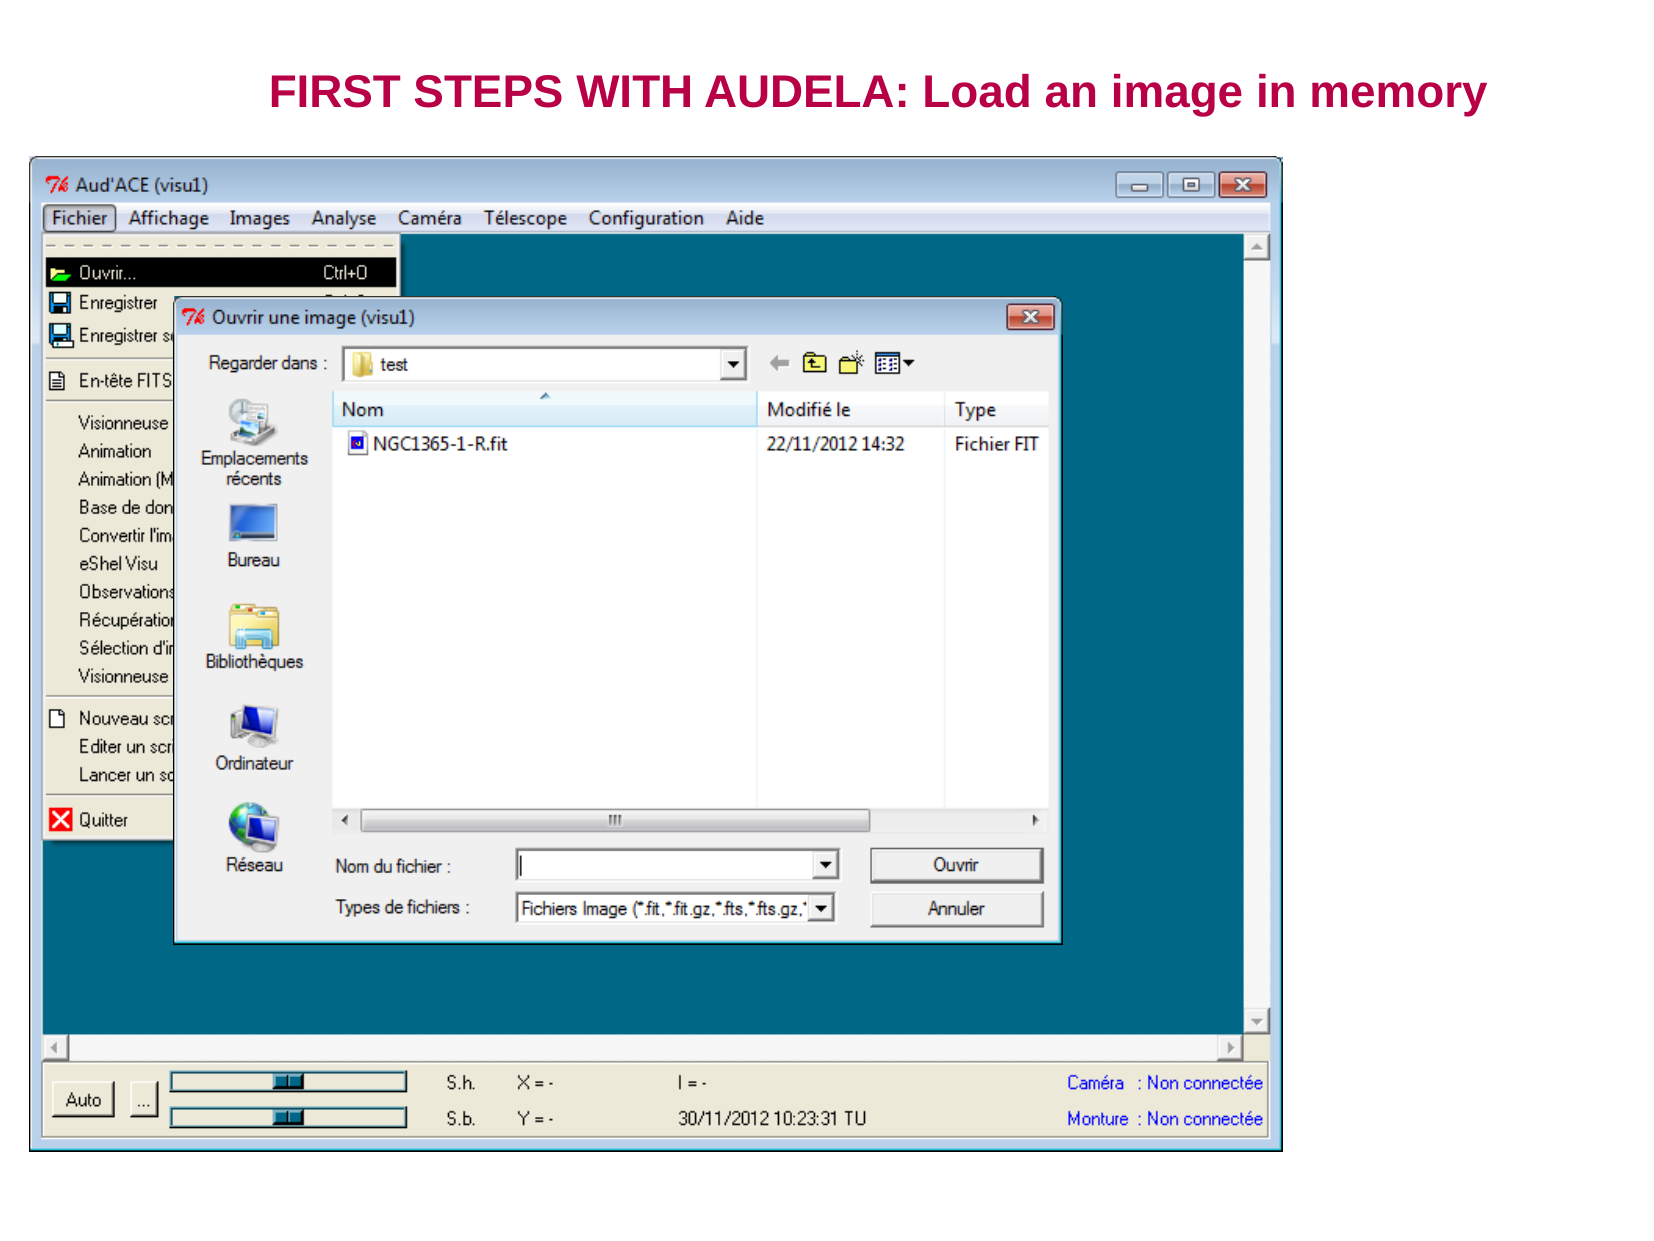

FIRST STEPS WITH AUDELA: Load an image in memory